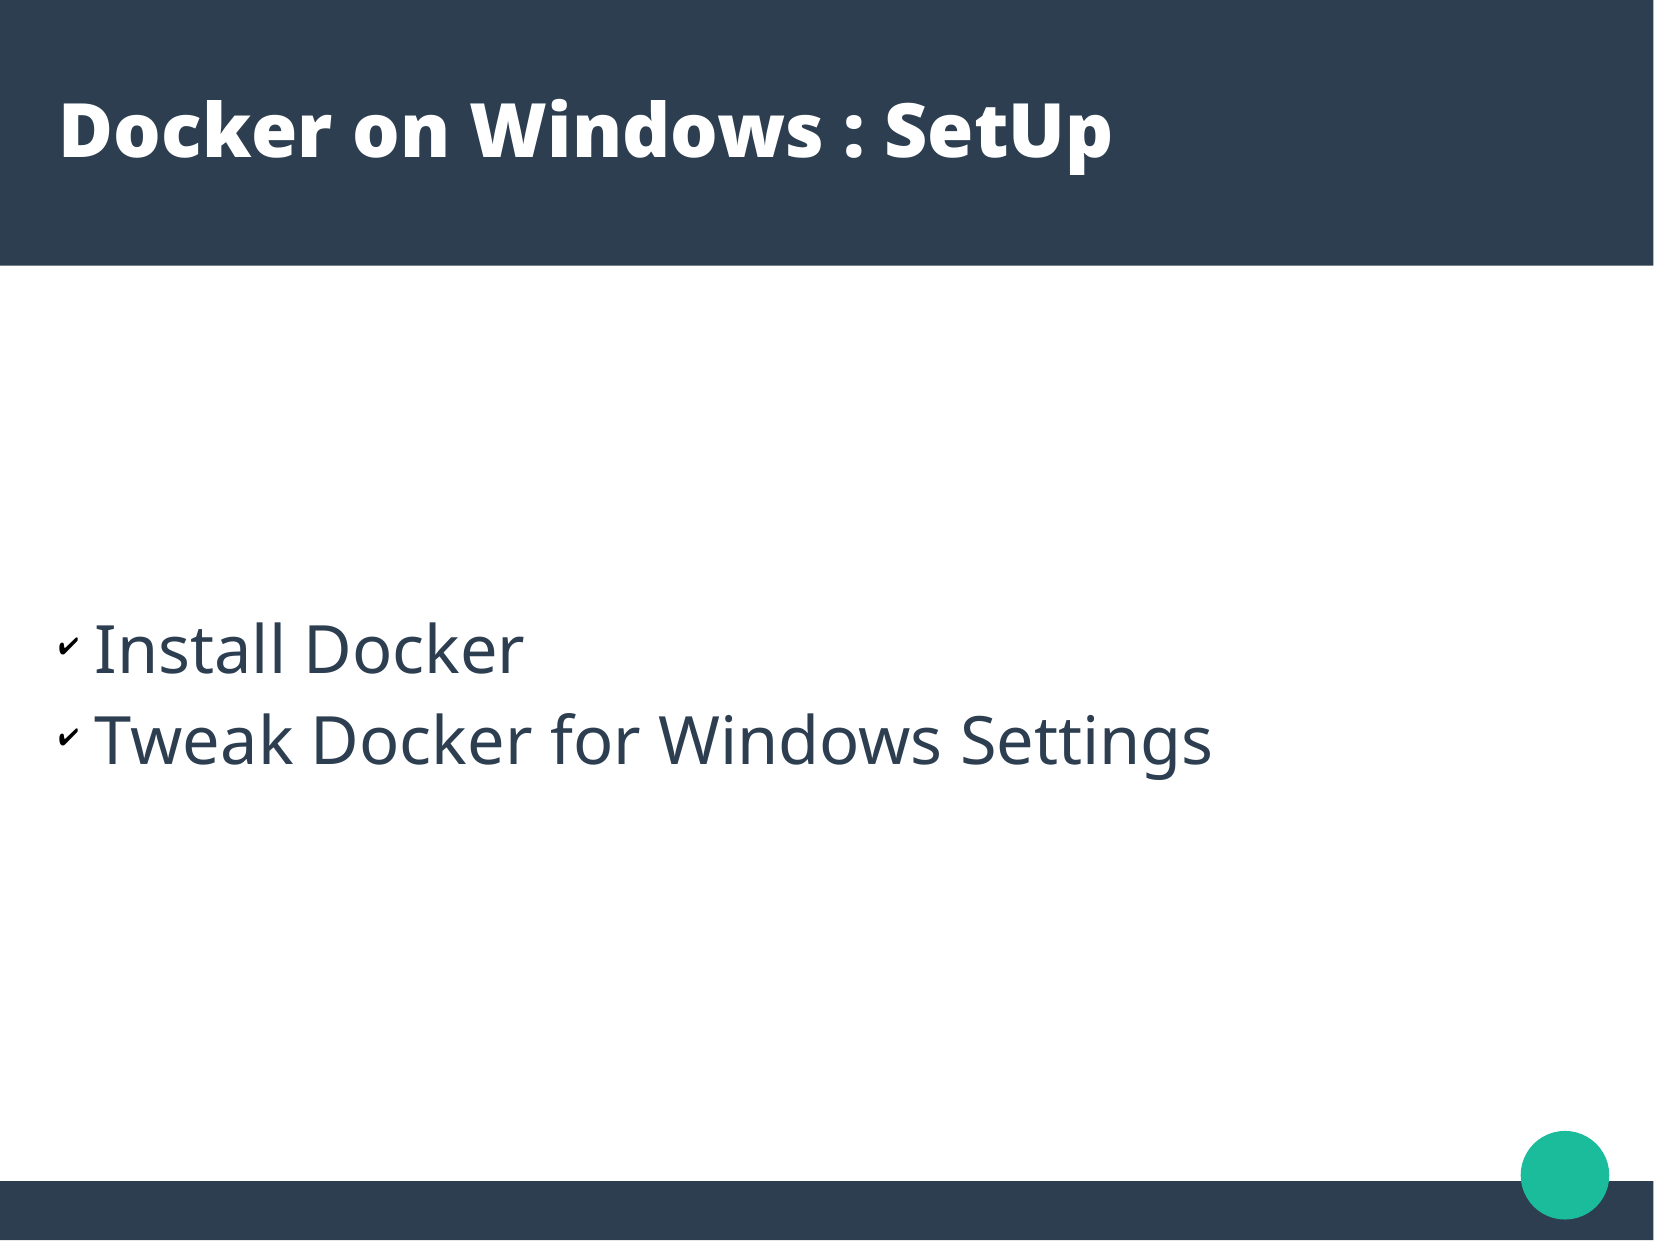

# Docker on Windows : SetUp
Install Docker
Tweak Docker for Windows Settings